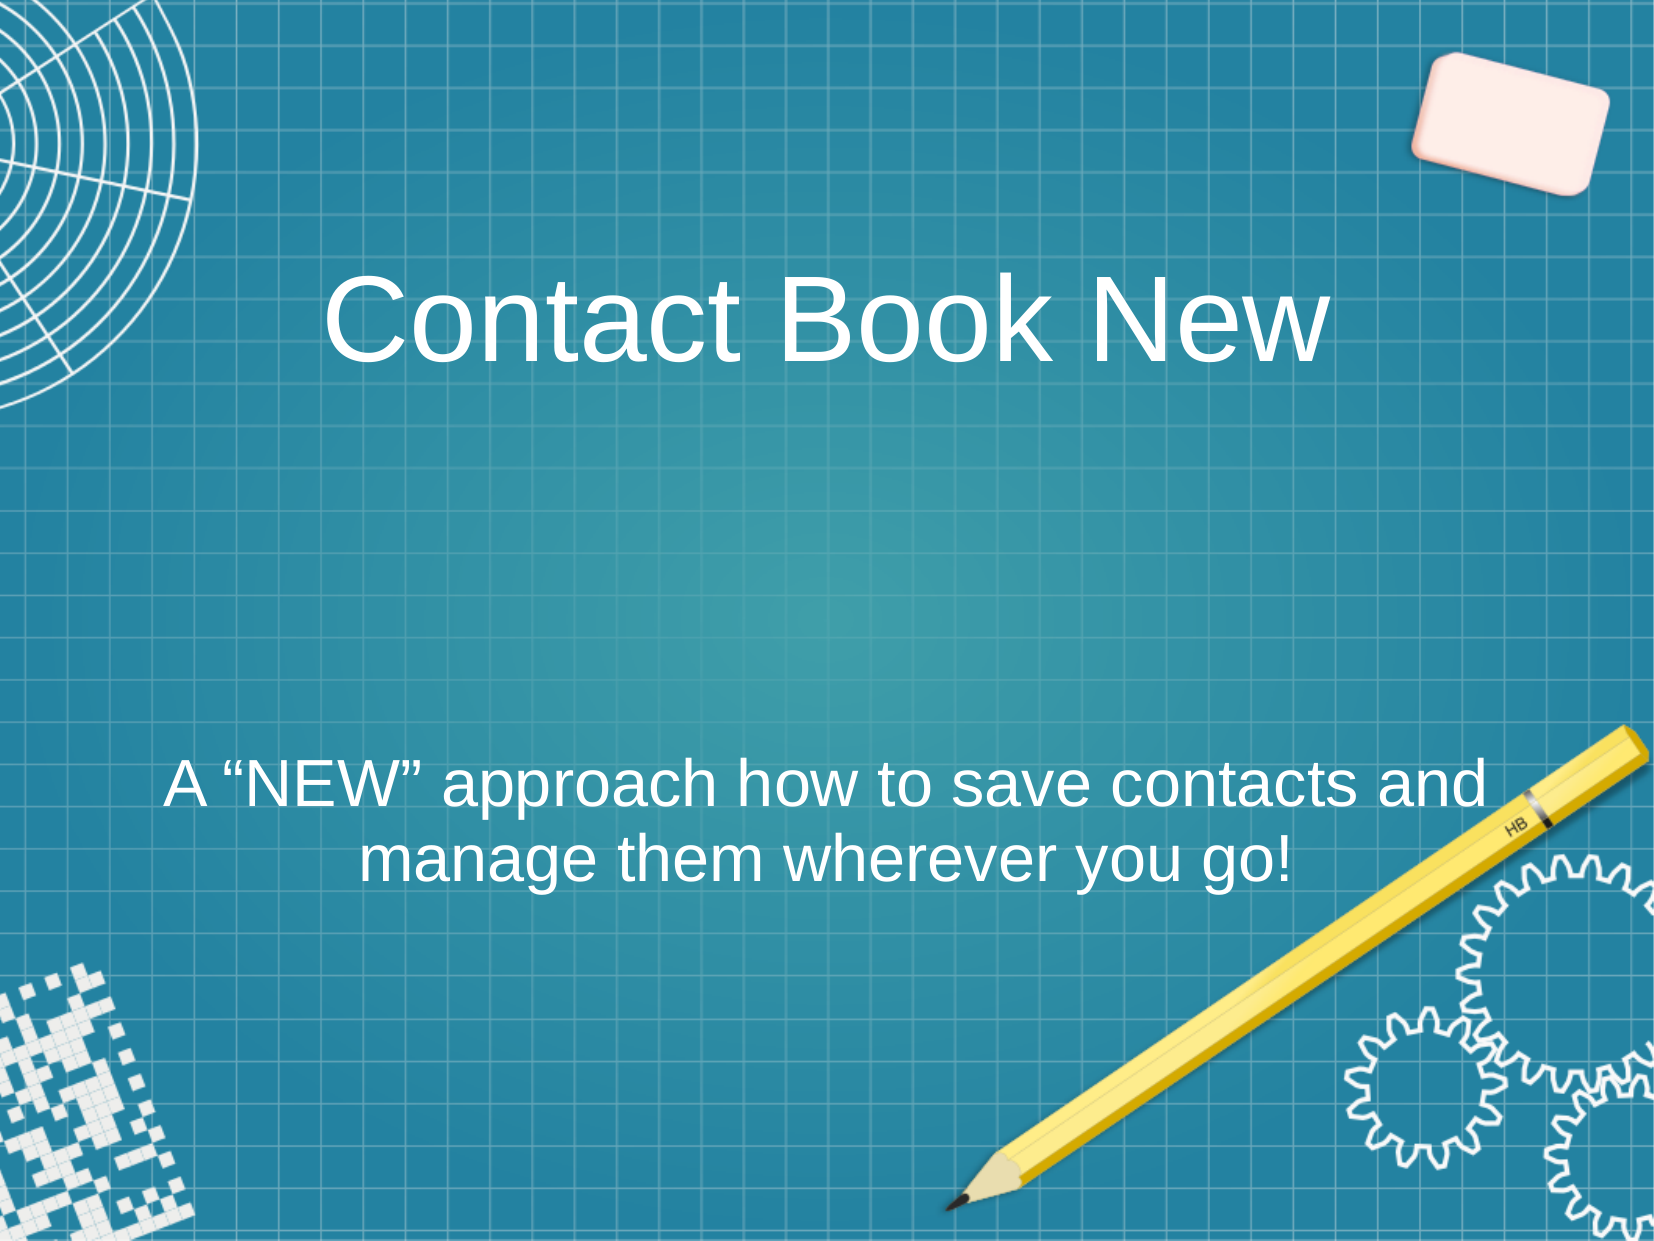

# Contact Book New
A “NEW” approach how to save contacts and manage them wherever you go!